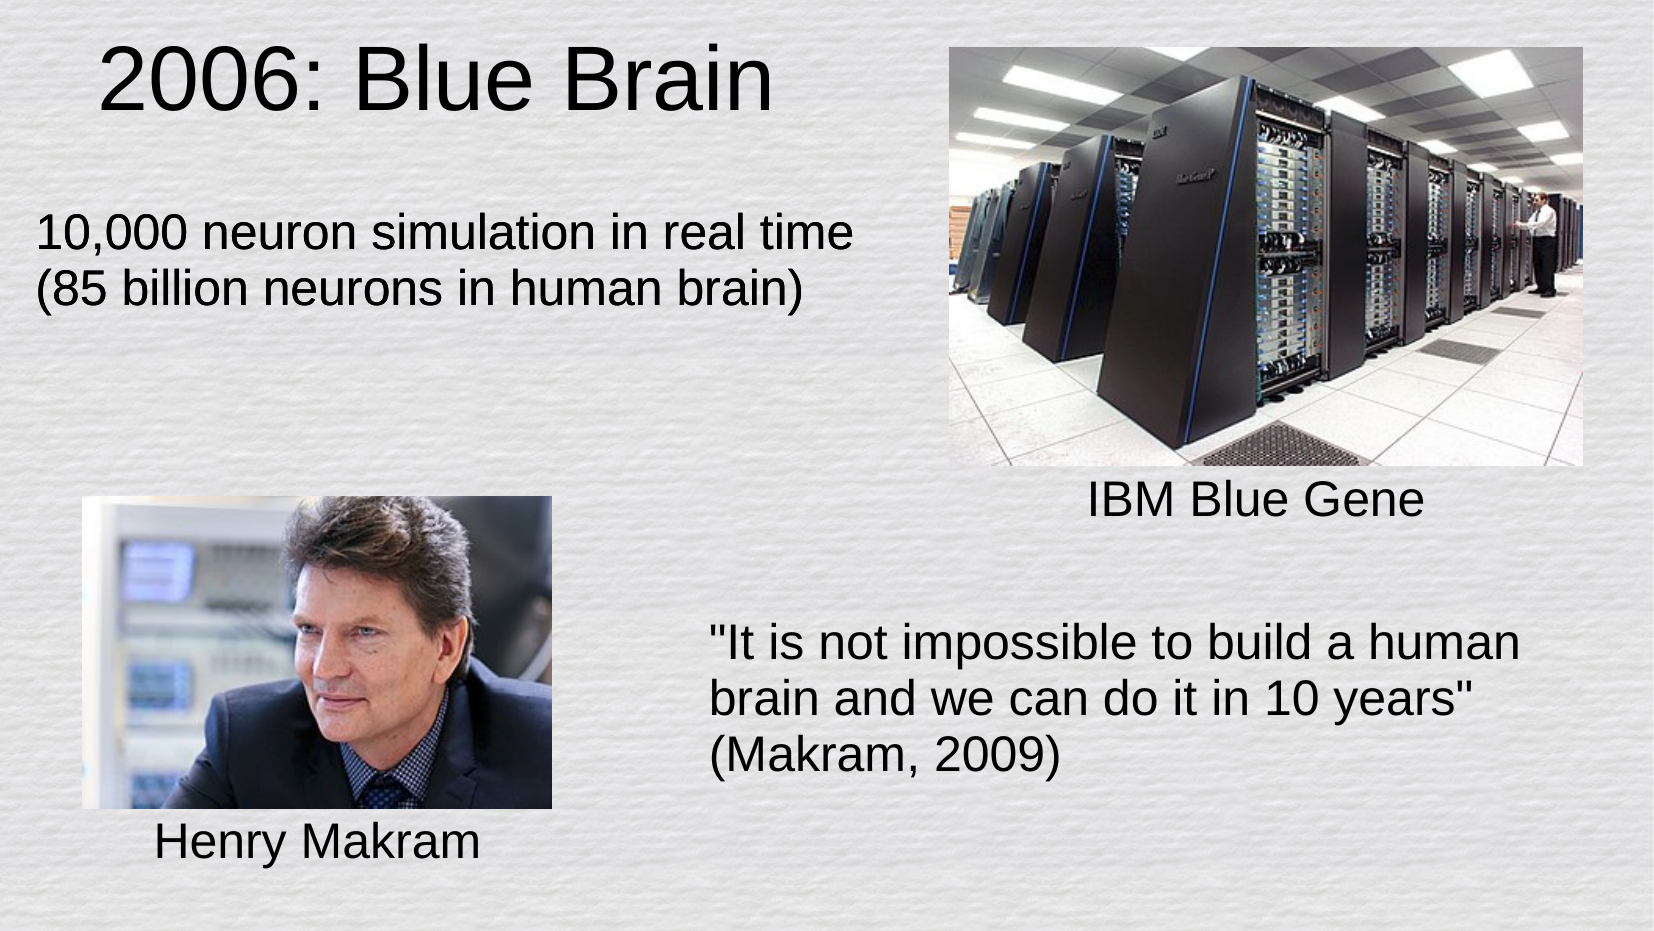

# 2006: Blue Brain
10,000 neuron simulation in real time
(85 billion neurons in human brain)
10,000 neuron simulation in real time
(85 billion neurons in human brain)
IBM Blue Gene
"It is not impossible to build a human brain and we can do it in 10 years" (Makram, 2009)
Henry Makram